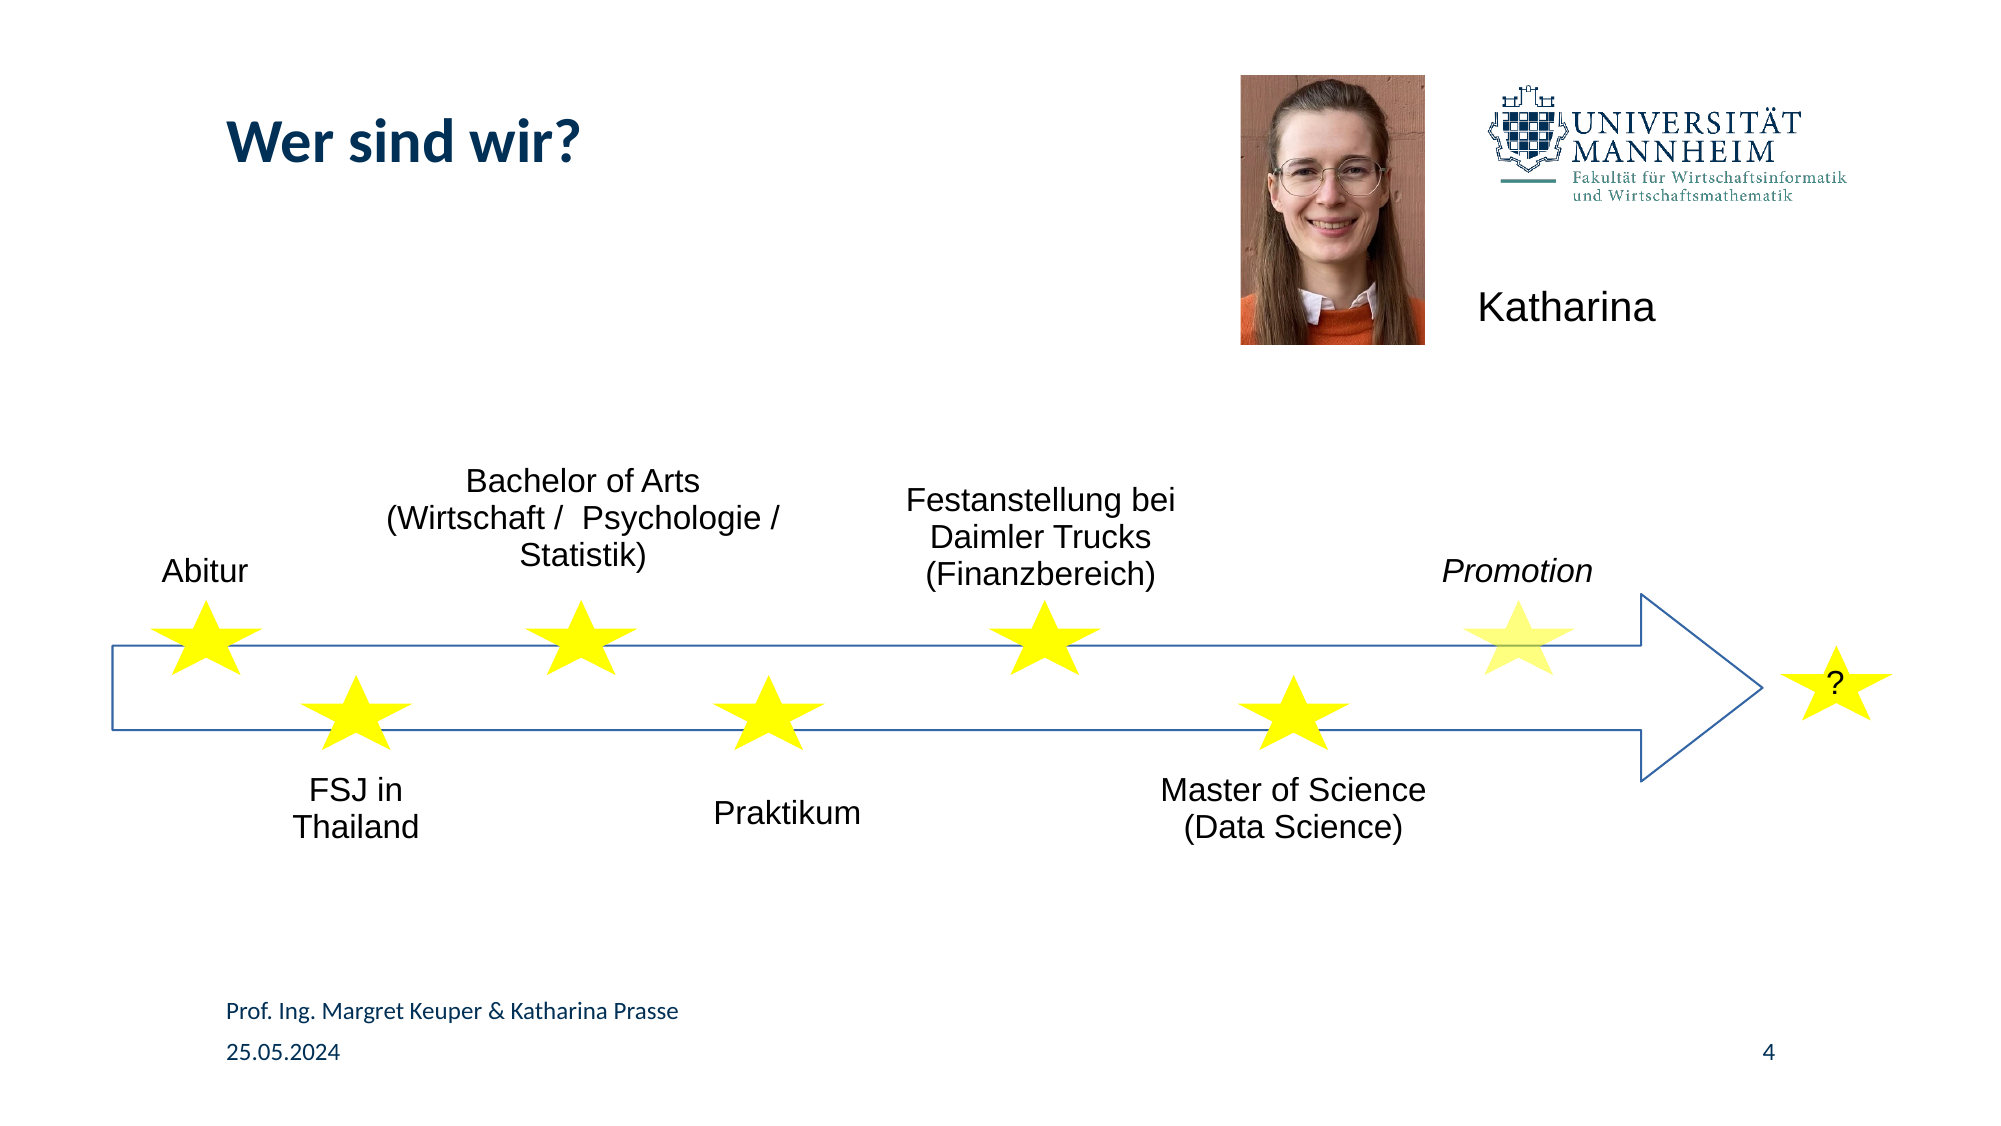

# Wer sind wir?
Katharina
Bachelor of Arts
(Wirtschaft / Psychologie / Statistik)
Festanstellung bei Daimler Trucks (Finanzbereich)
Abitur
Promotion
?
FSJ in Thailand
Master of Science
(Data Science)
Praktikum
Prof. Ing. Margret Keuper & Katharina Prasse
25.05.2024
4